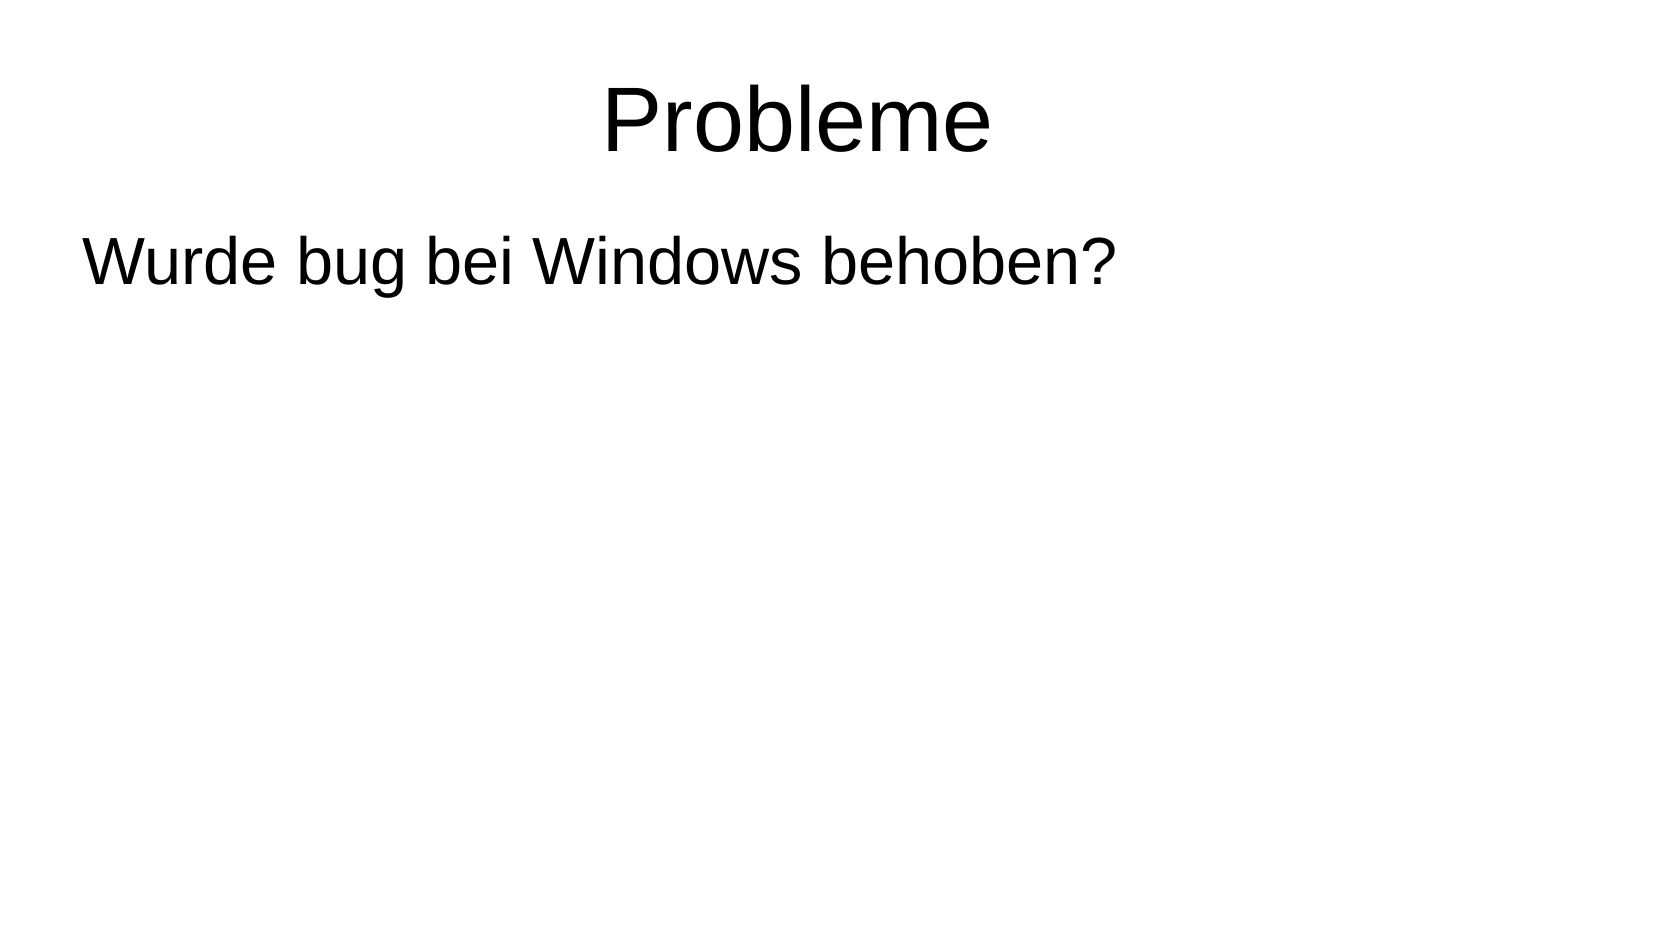

# Probleme
Wurde bug bei Windows behoben?